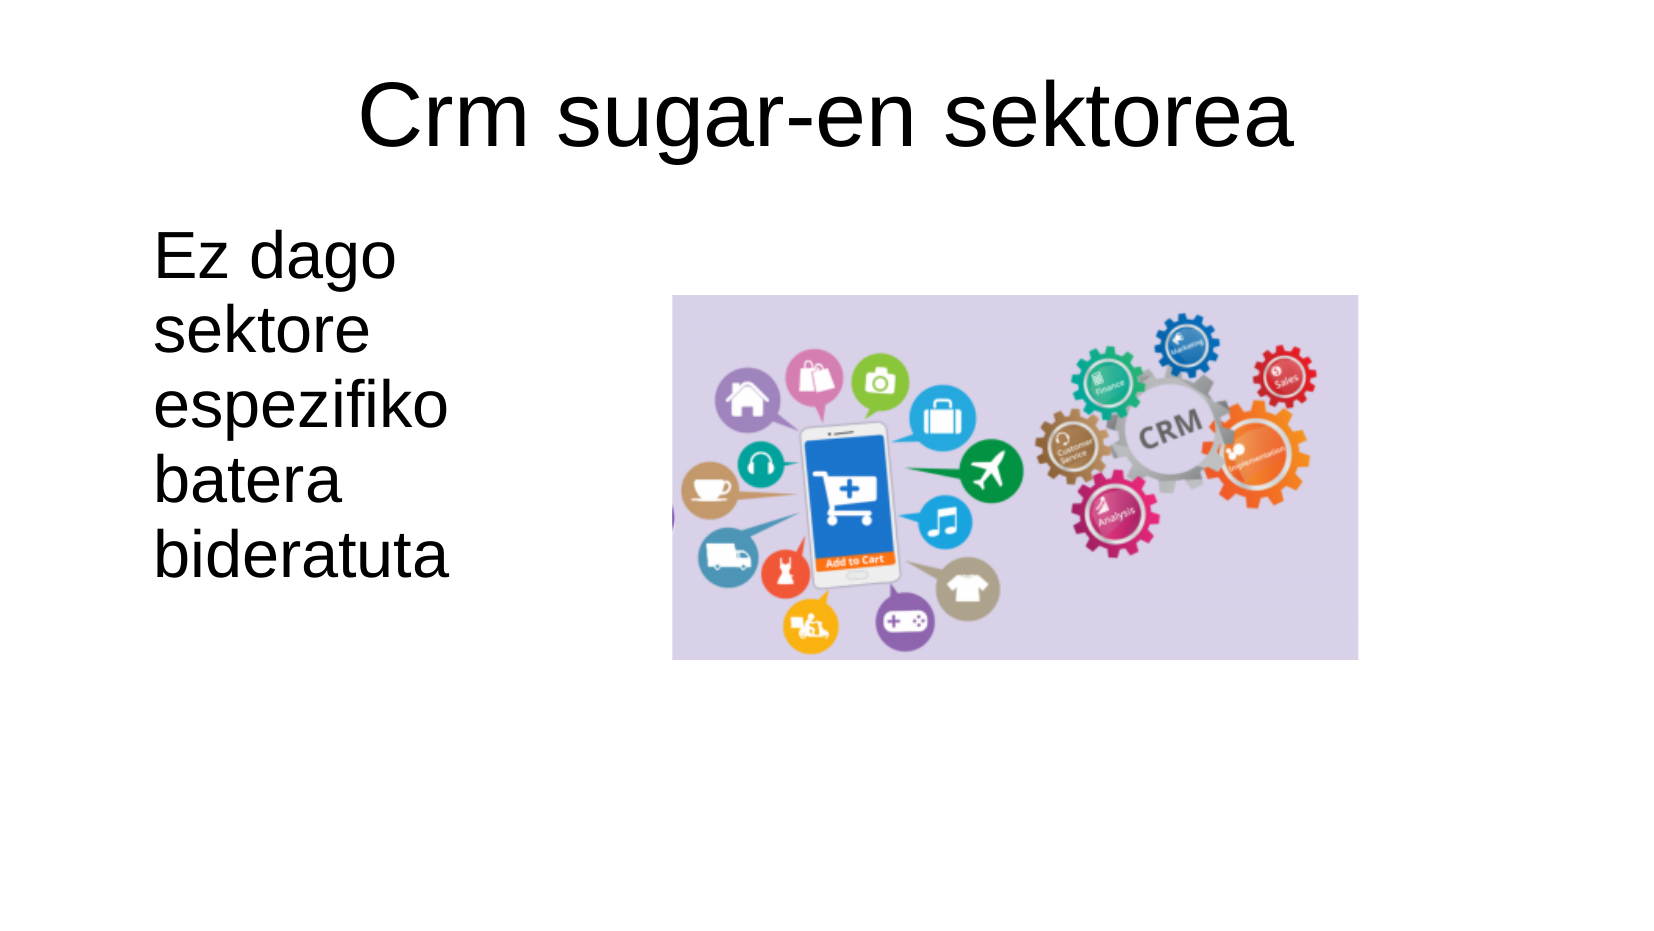

# Crm sugar-en sektorea
Ez dago sektore espezifiko batera bideratuta